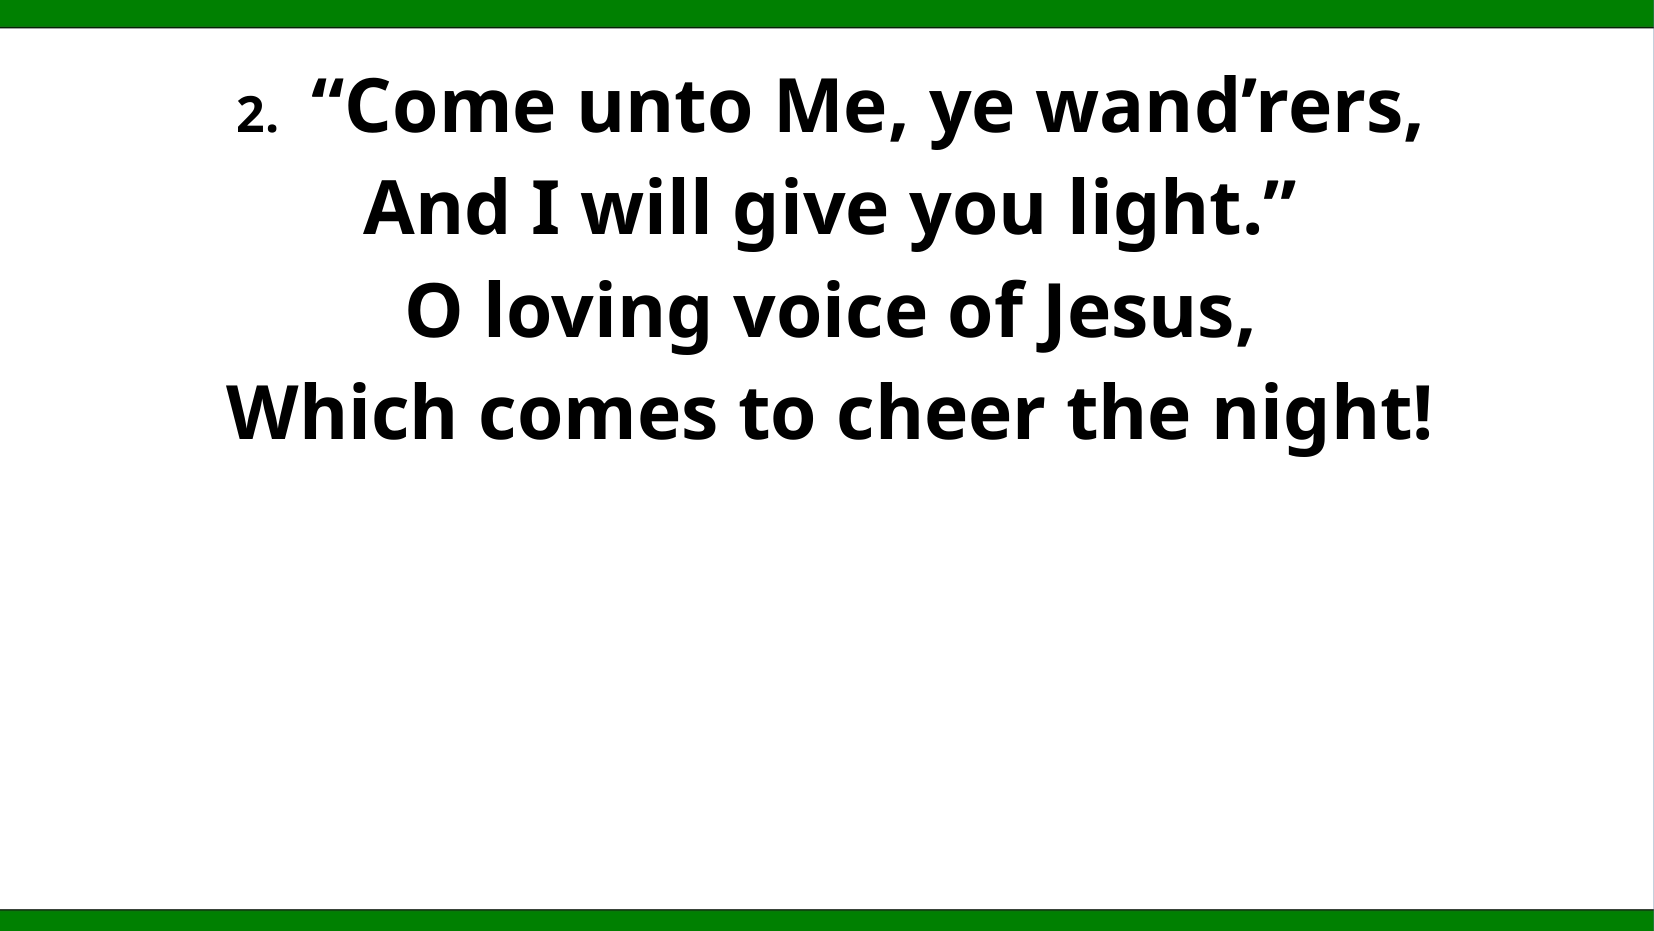

2.	“Come unto Me, ye wand’rers,
And I will give you light.”
O loving voice of Jesus,
Which comes to cheer the night!